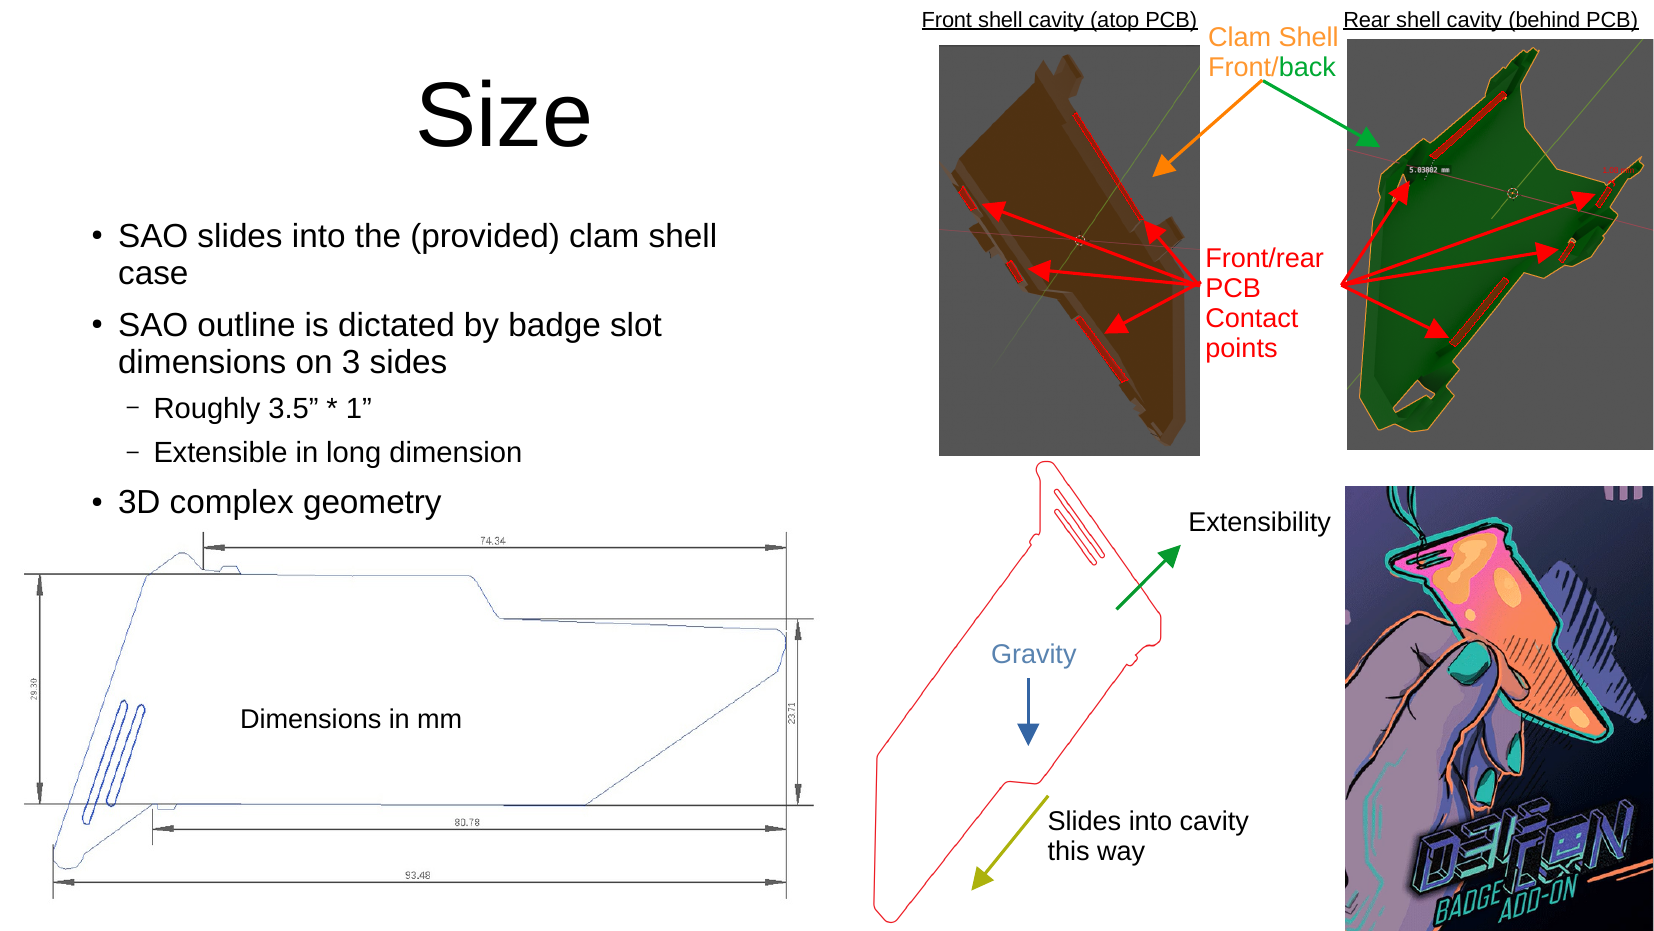

Front shell cavity (atop PCB)
Rear shell cavity (behind PCB)
Clam Shell
Front/back
# Size
1.08 mm
SAO slides into the (provided) clam shell case
SAO outline is dictated by badge slot dimensions on 3 sides
Roughly 3.5” * 1”
Extensible in long dimension
3D complex geometry
Front/rear
PCB
Contact
points
Extensibility
Gravity
Dimensions in mm
Slides into cavity
this way